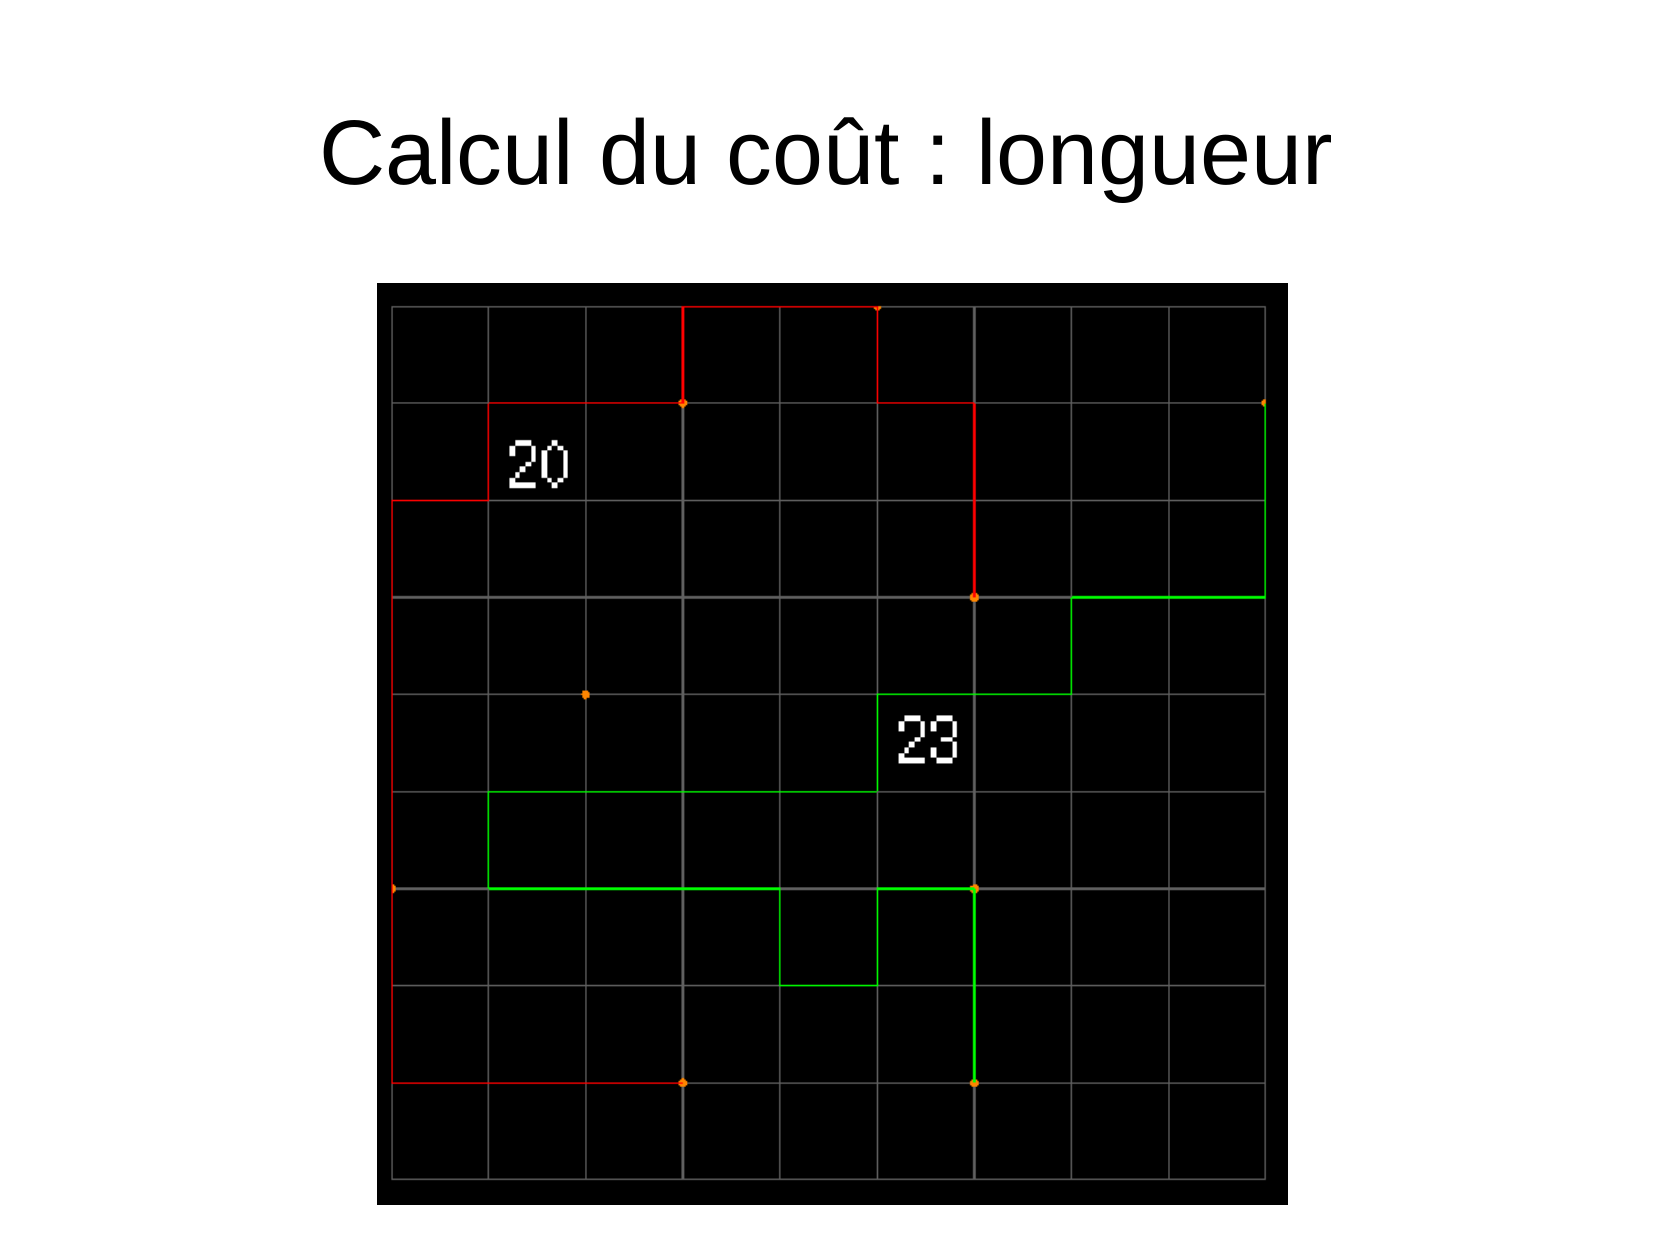

# Calcul du coût : longueur
- Calcul du cout d'une solution
Image taille de la ligne (facile)
Image distance ligne – point d'interet (difficile)
Image distance ligne – densite (tres difficile)